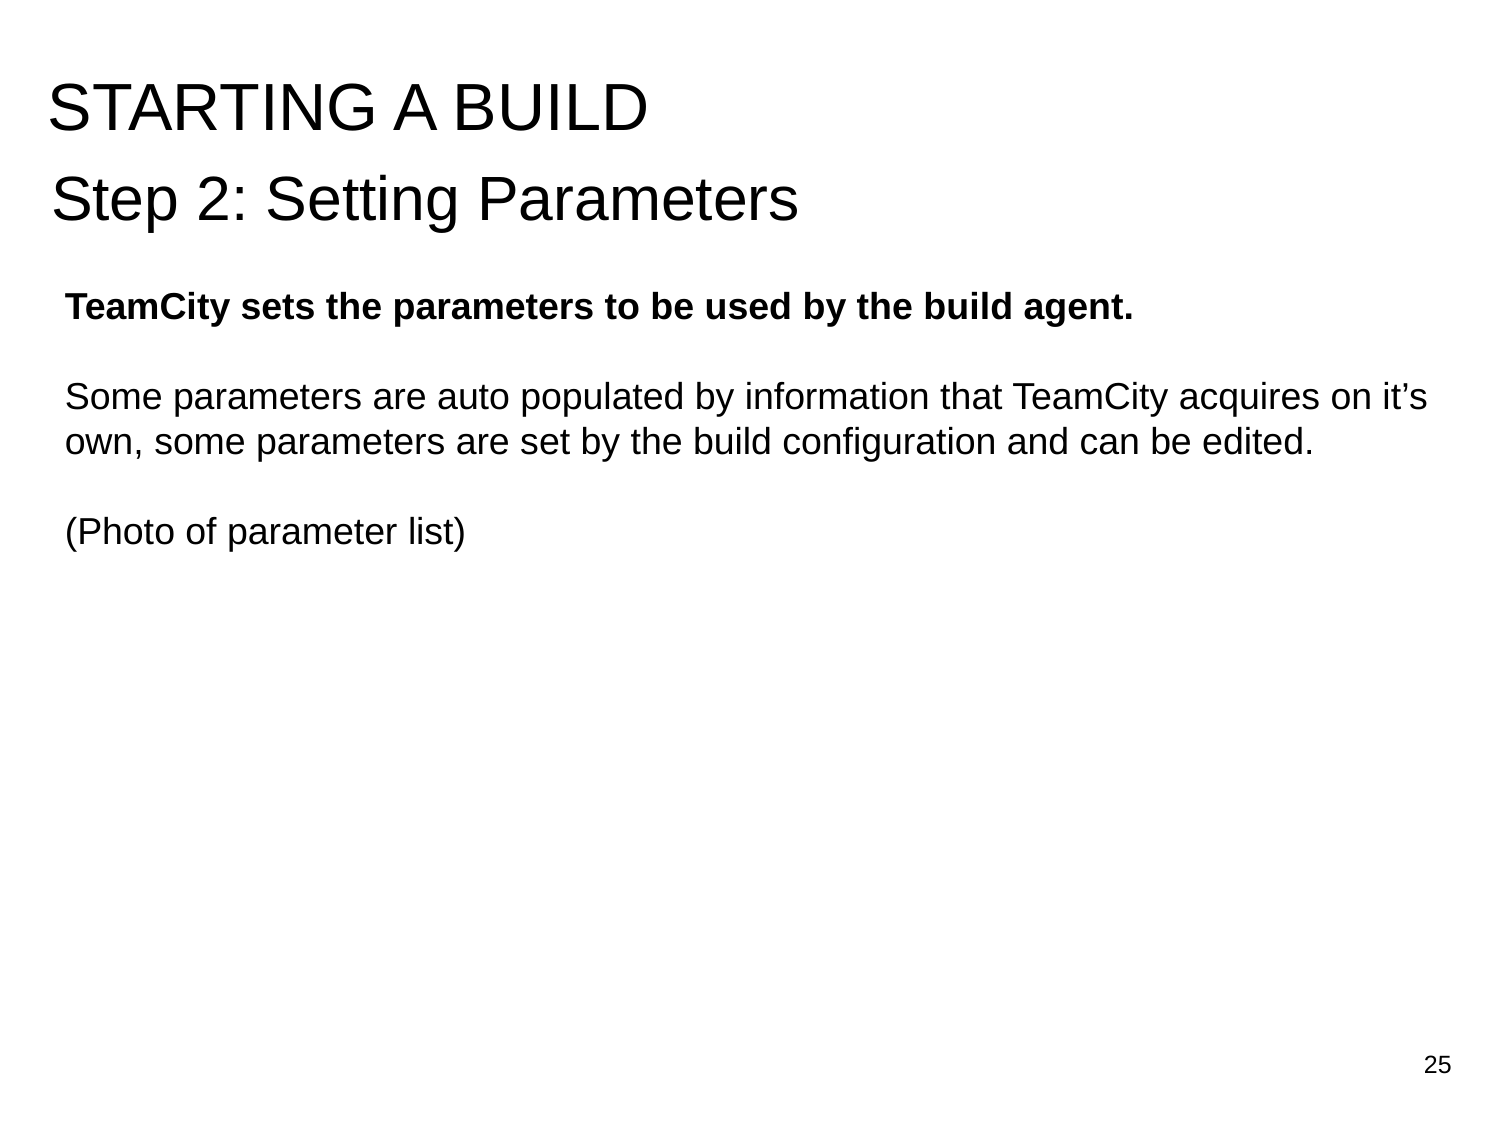

# Starting a build
Step 2: Setting Parameters
TeamCity sets the parameters to be used by the build agent.
Some parameters are auto populated by information that TeamCity acquires on it’s own, some parameters are set by the build configuration and can be edited.
(Photo of parameter list)